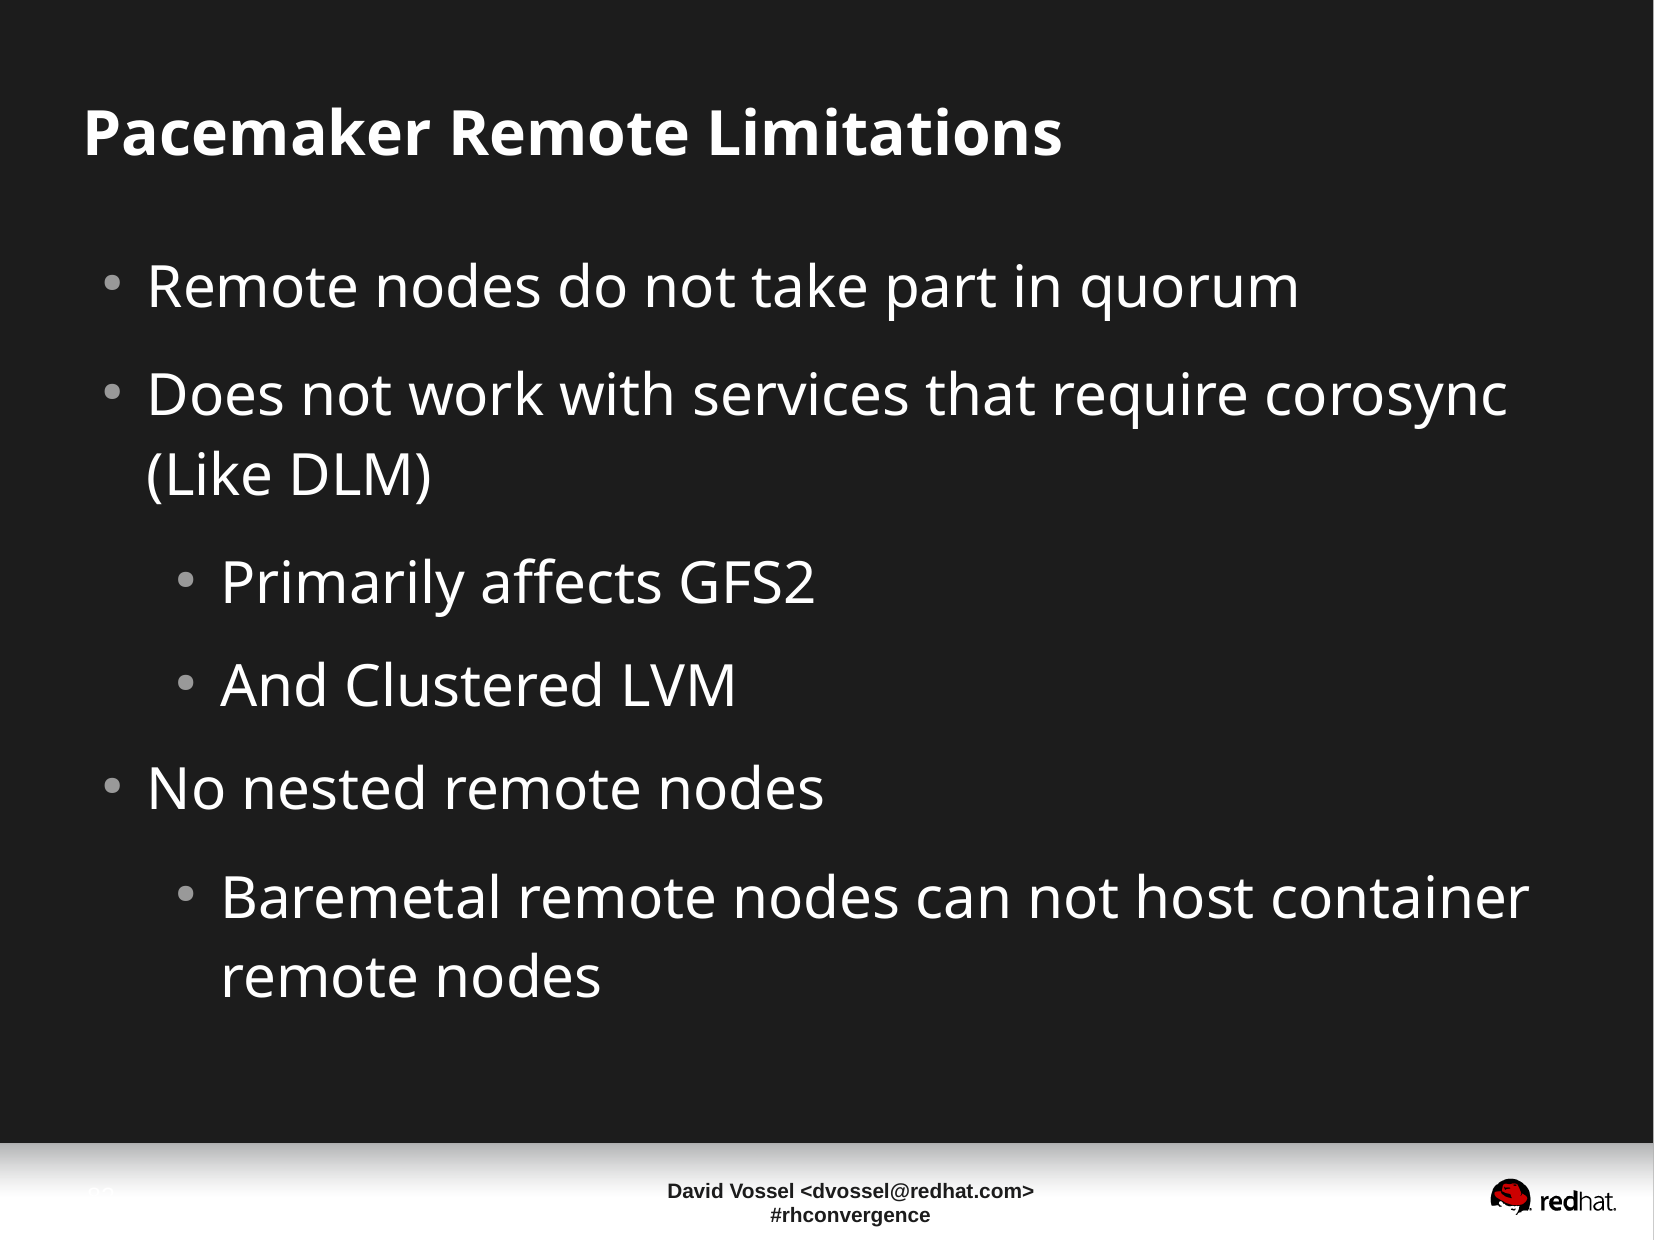

# Pacemaker Remote Limitations
Remote nodes do not take part in quorum
Does not work with services that require corosync (Like DLM)
Primarily affects GFS2
And Clustered LVM
No nested remote nodes
Baremetal remote nodes can not host container remote nodes